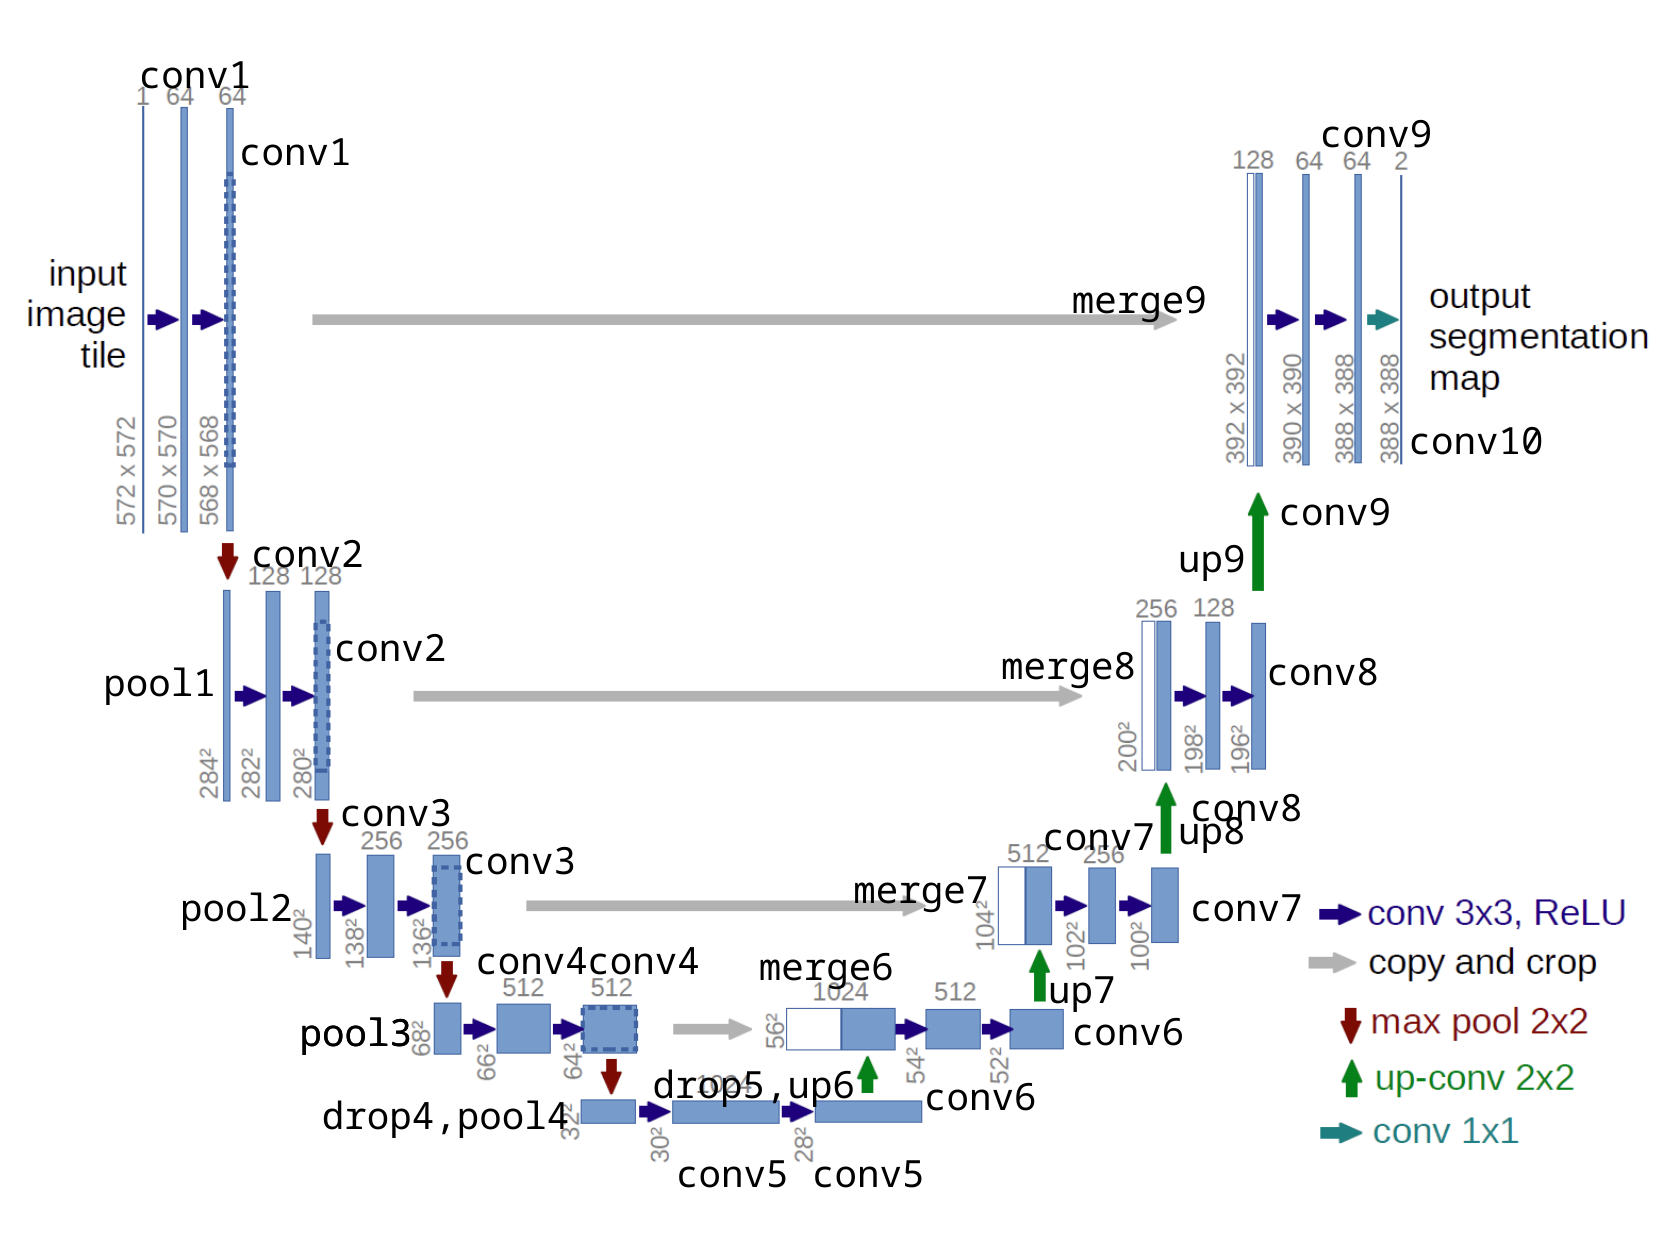

conv1
conv9
conv1
merge9
conv10
conv9
conv2
up9
conv2
merge8
conv8
pool1
conv8
conv3
up8
conv7
conv3
merge7
pool2
conv7
conv4
conv4
merge6
up7
conv6
pool3
pool3
drop5,up6
conv6
drop4,pool4
conv5
conv5